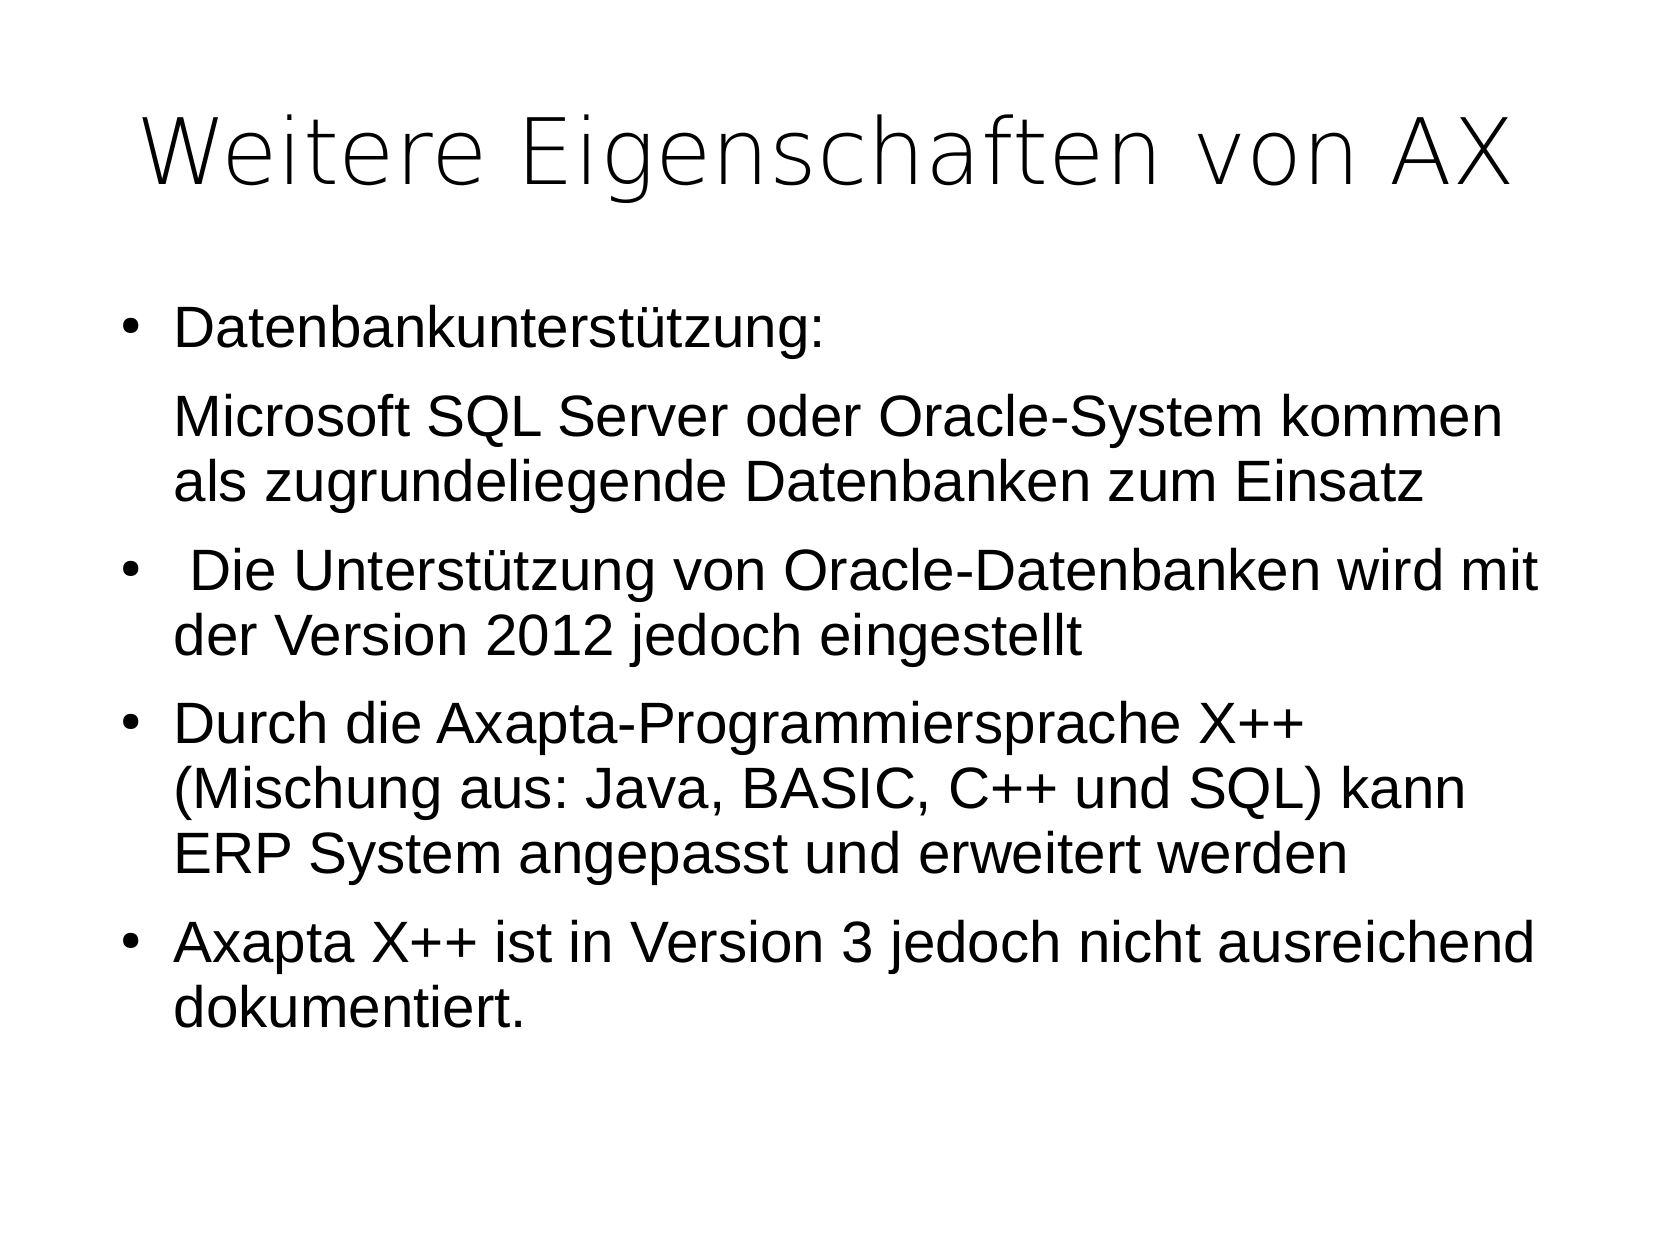

# Weitere Eigenschaften von AX
Datenbankunterstützung:
Microsoft SQL Server oder Oracle-System kommen als zugrundeliegende Datenbanken zum Einsatz
 Die Unterstützung von Oracle-Datenbanken wird mit der Version 2012 jedoch eingestellt
Durch die Axapta-Programmiersprache X++ (Mischung aus: Java, BASIC, C++ und SQL) kann ERP System angepasst und erweitert werden
Axapta X++ ist in Version 3 jedoch nicht ausreichend dokumentiert.